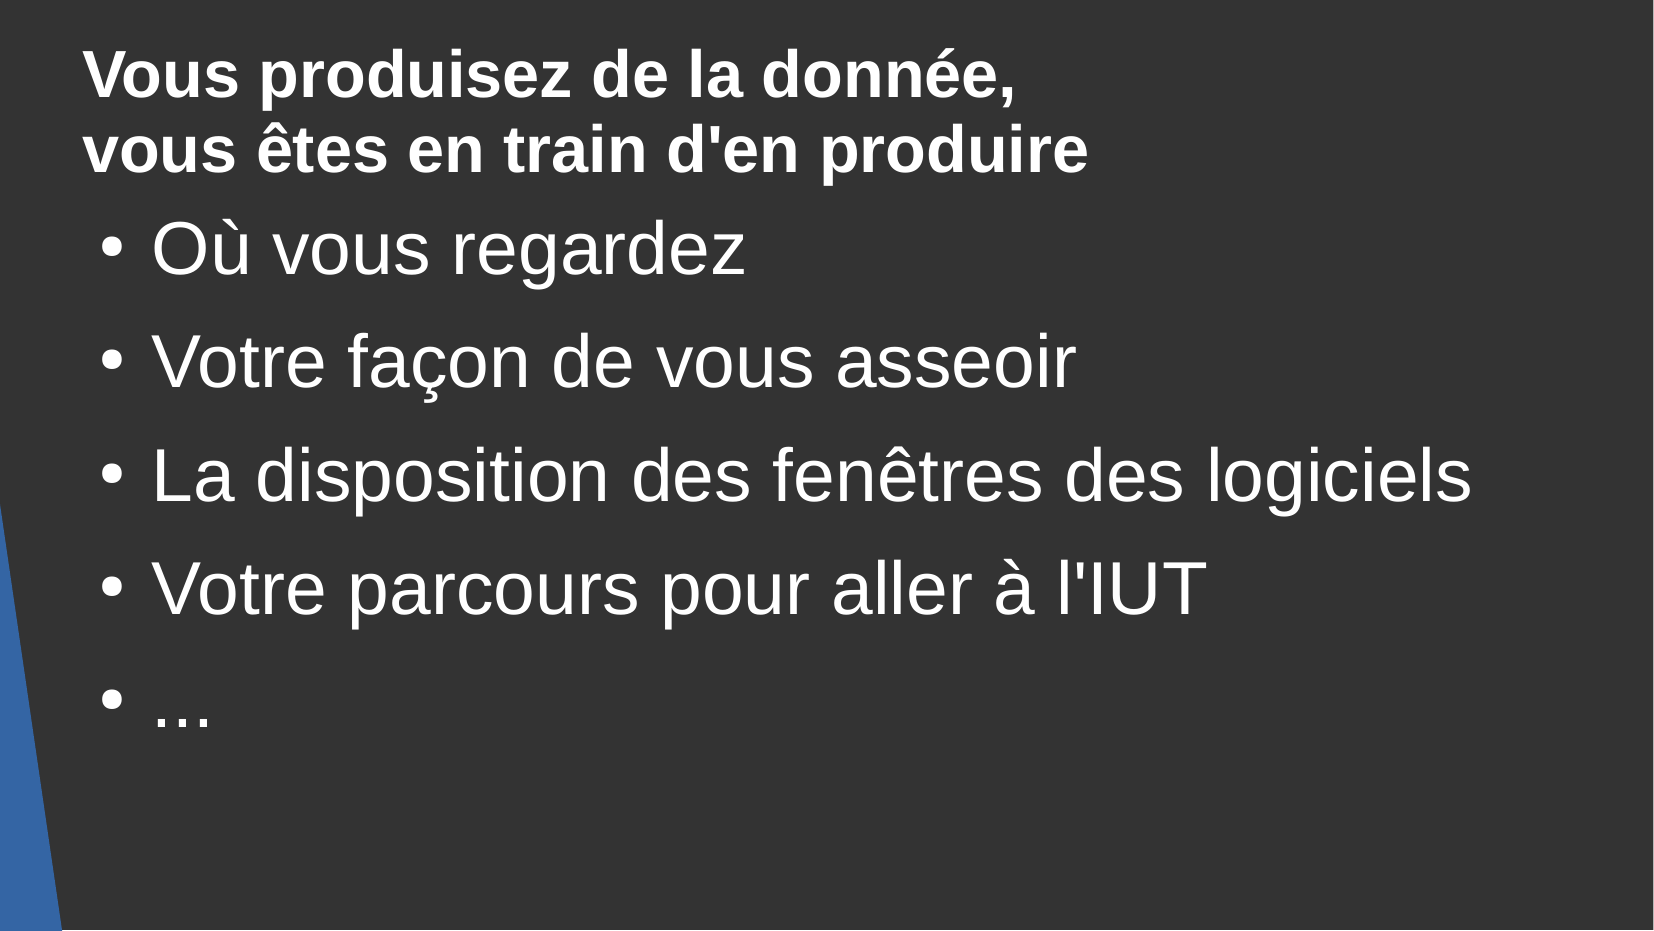

# Vous produisez de la donnée, vous êtes en train d'en produire
Où vous regardez
Votre façon de vous asseoir
La disposition des fenêtres des logiciels
Votre parcours pour aller à l'IUT
...